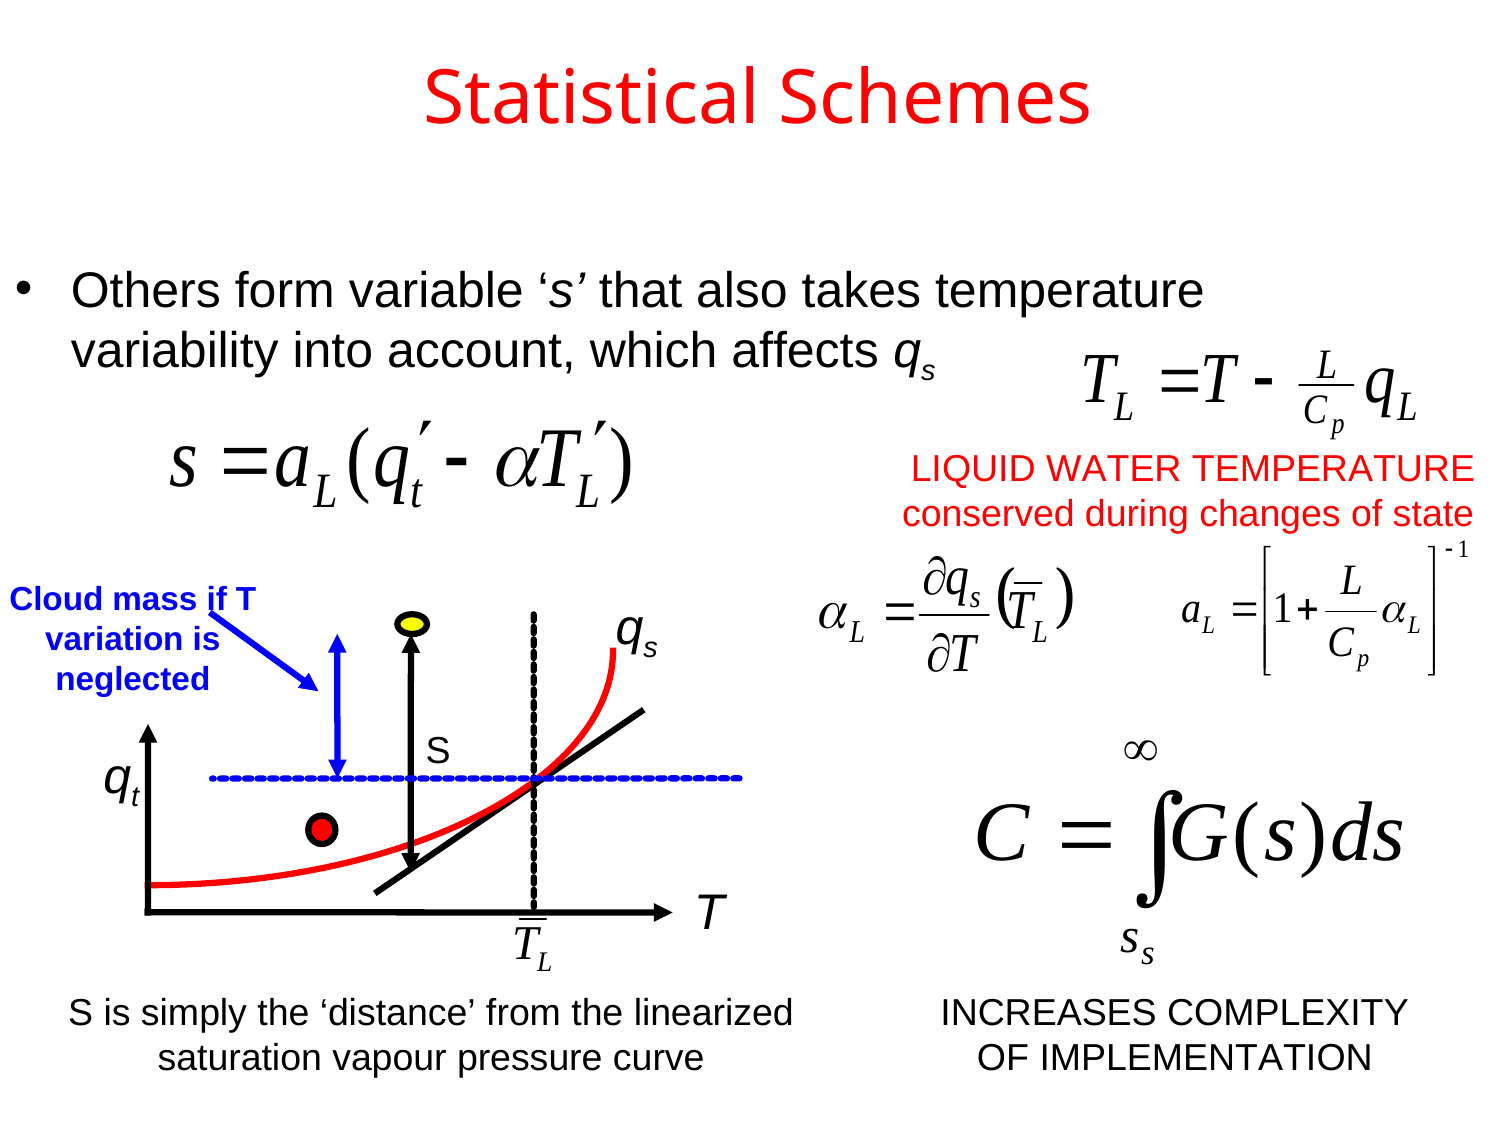

# Statistical Schemes
Others form variable ‘s’ that also takes temperature variability into account, which affects qs
LIQUID WATER TEMPERATURE
conserved during changes of state
qs
Cloud mass if T
variation is neglected
S
qt
T
S is simply the ‘distance’ from the linearized saturation vapour pressure curve
INCREASES COMPLEXITY
OF IMPLEMENTATION